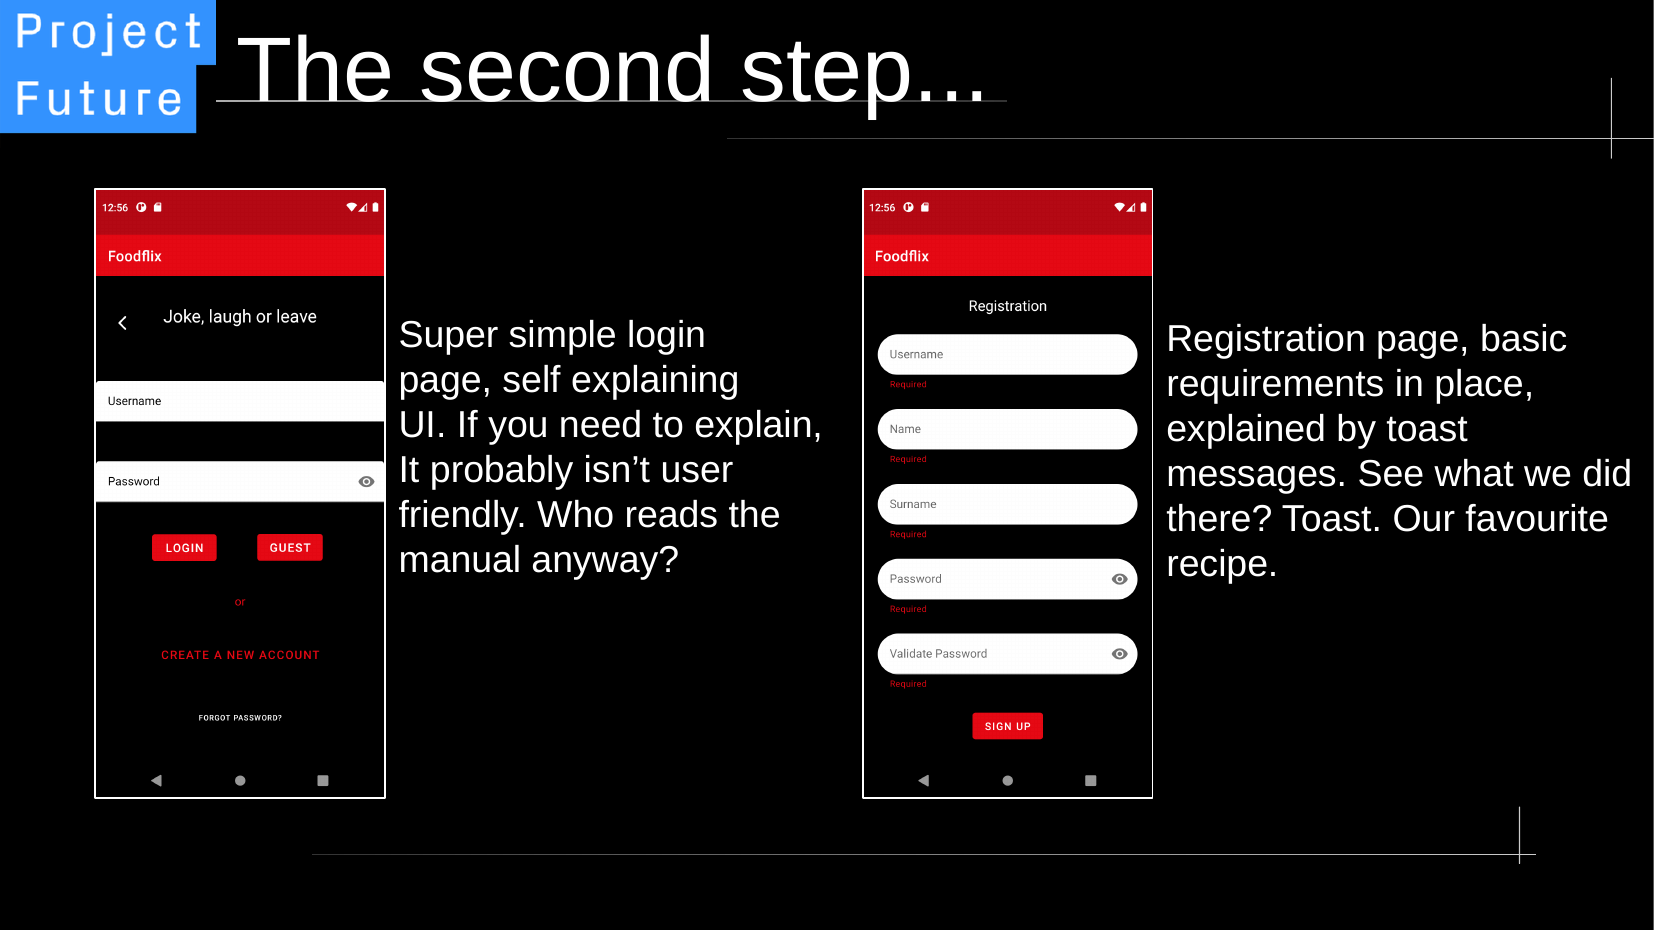

# The second step...
Super simple login
page, self explaining
UI. If you need to explain,
It probably isn’t user friendly. Who reads the manual anyway?
Registration page, basic
requirements in place, explained by toast messages. See what we did there? Toast. Our favourite recipe.